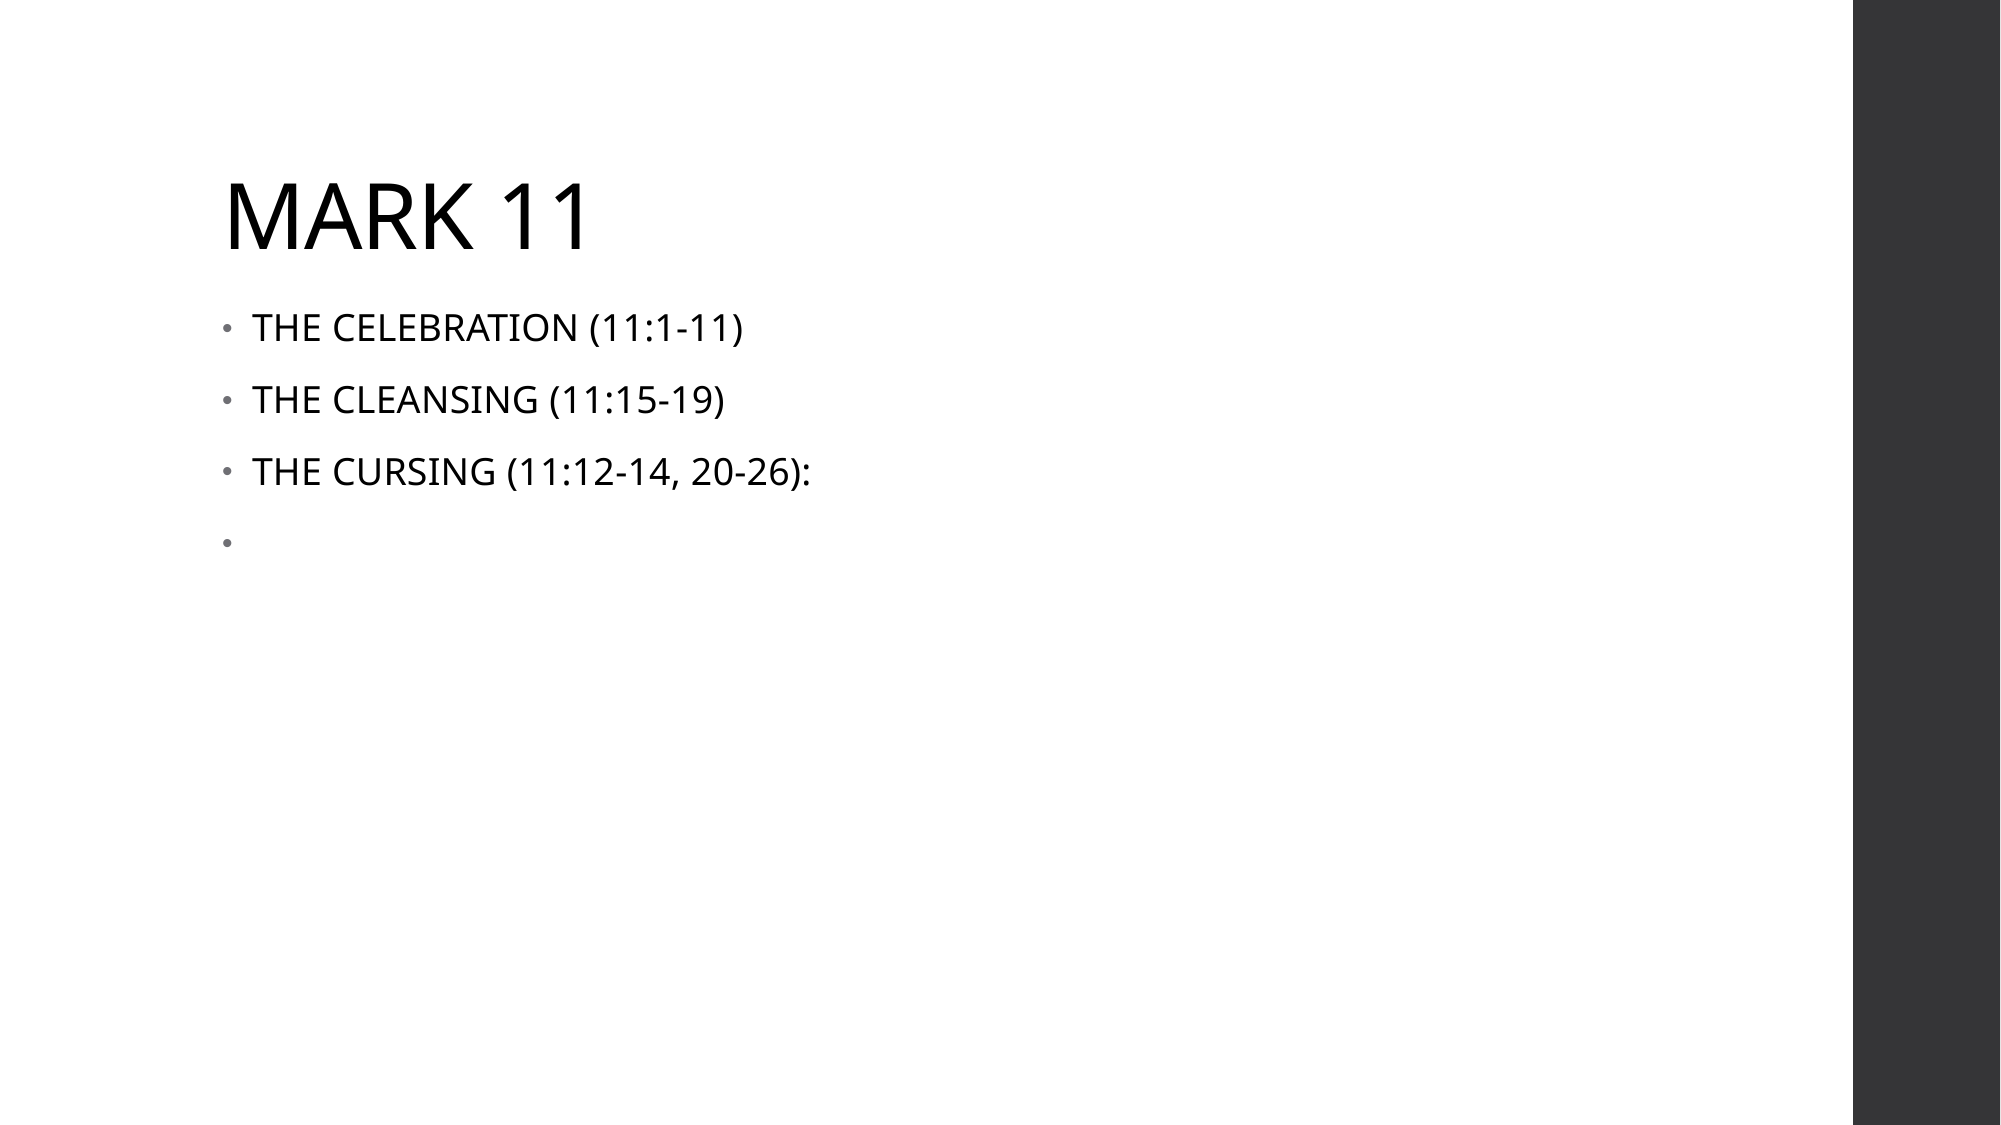

# MARK 11
THE CELEBRATION (11:1-11)
THE CLEANSING (11:15-19)
THE CURSING (11:12-14, 20-26):